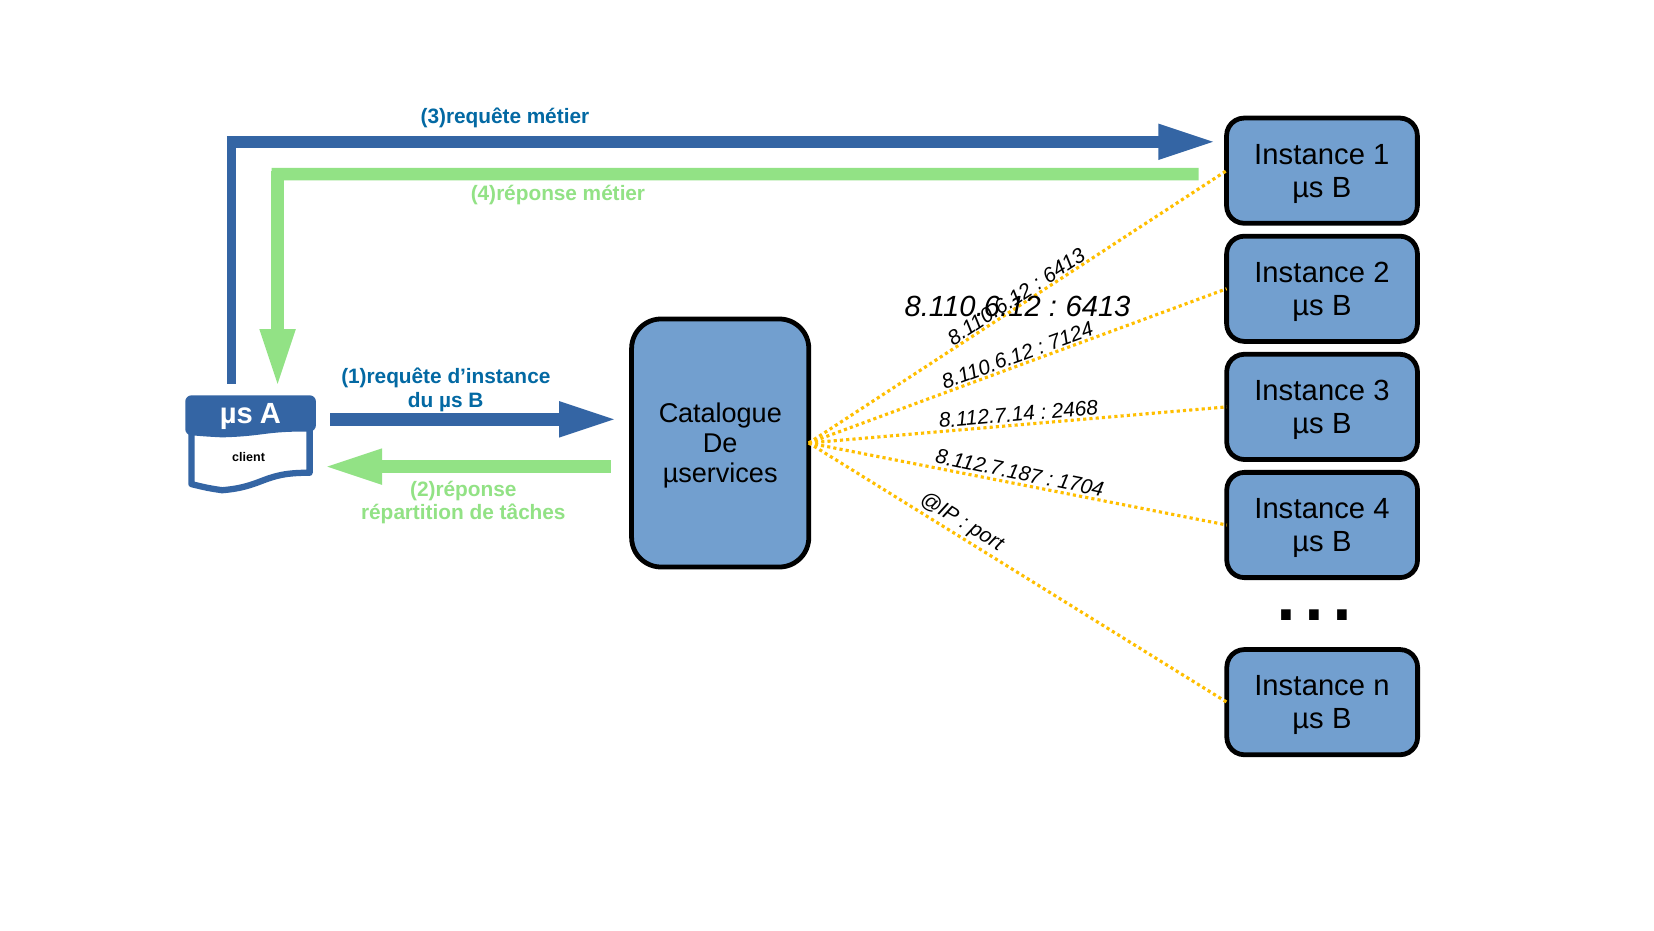

(3)requête métier
Instance 1
µs B
(4)réponse métier
Instance 2
µs B
8.110.6.12 : 6413
Catalogue
De
µservices
8.110.6.12 : 7124
Instance 3
µs B
(1)requête d’instance du µs B
8.112.7.14 : 2468
µs A
client
8.112.7.187 : 1704
(2)réponse
répartition de tâches
Instance 4
µs B
@IP : port
...
Instance n
µs B